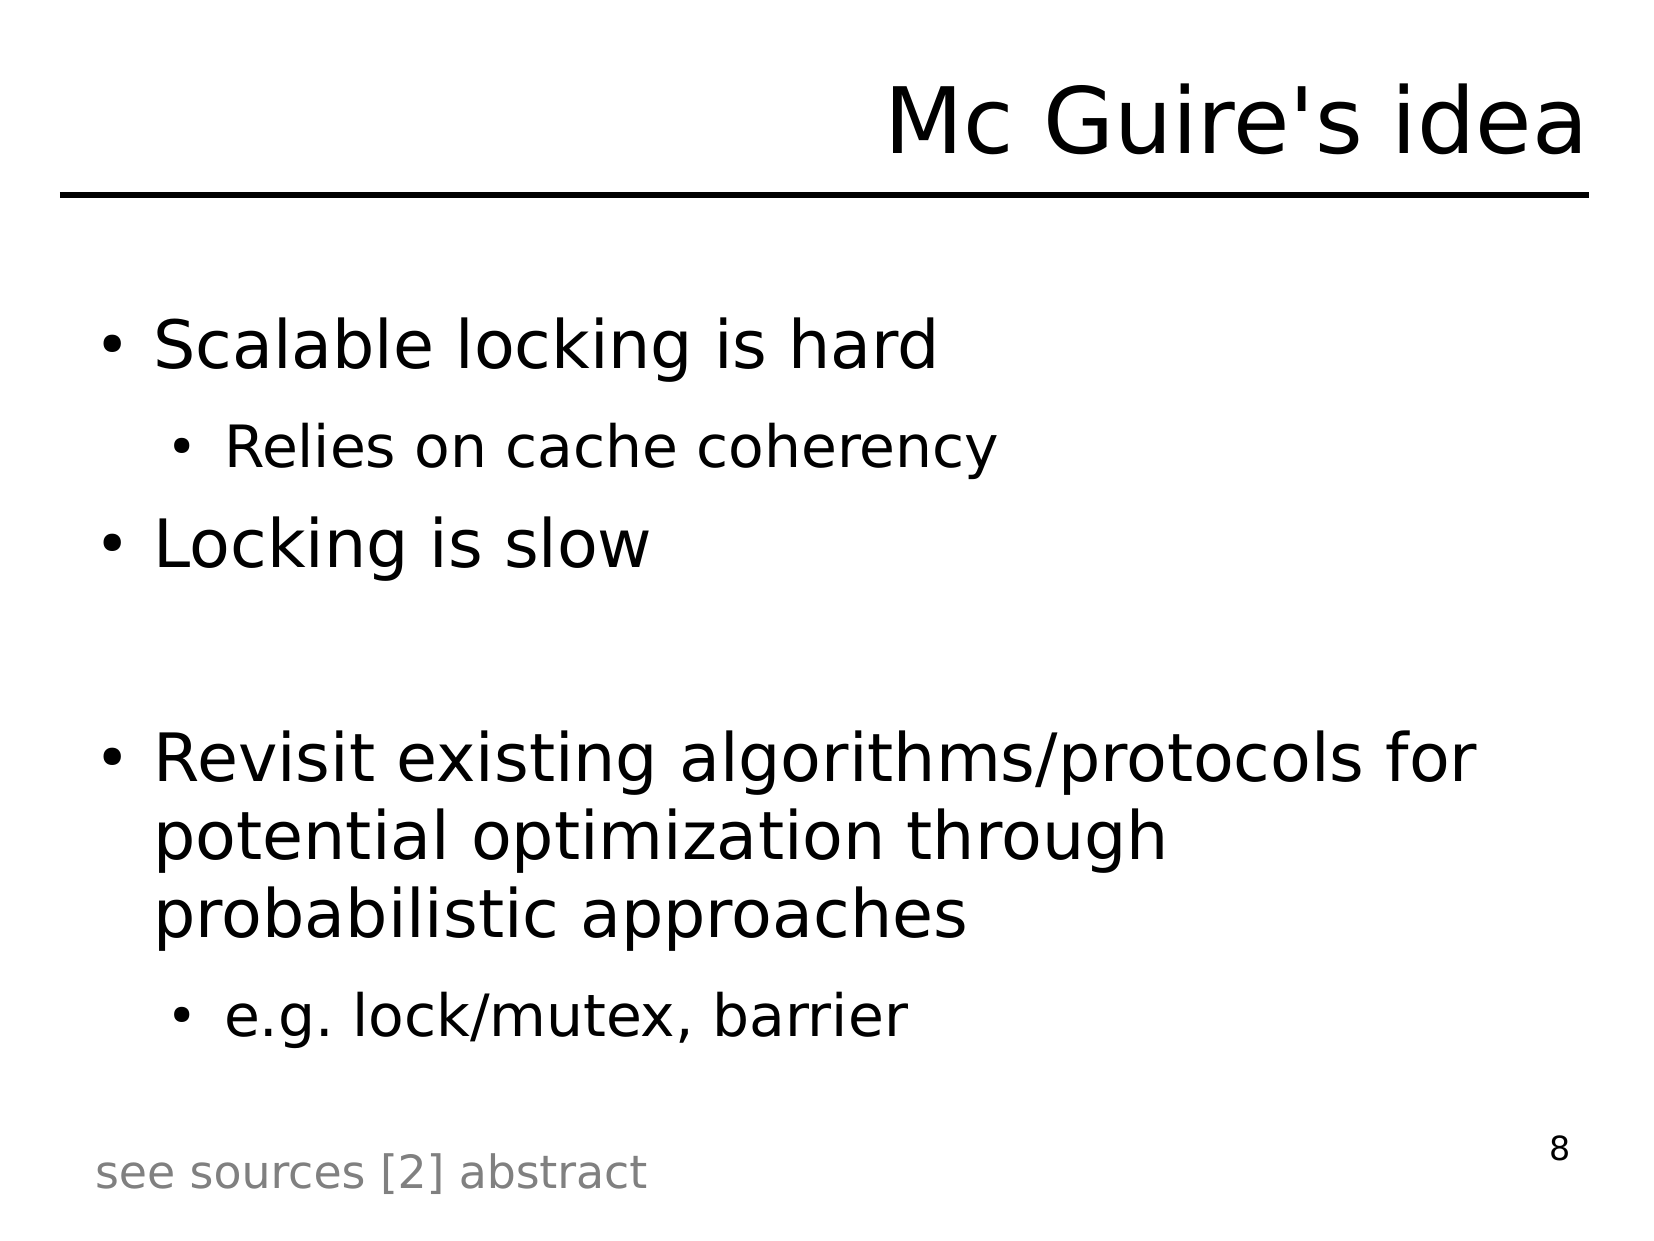

# Mc Guire's idea
Scalable locking is hard
Relies on cache coherency
Locking is slow
Revisit existing algorithms/protocols for potential optimization through probabilistic approaches
e.g. lock/mutex, barrier
8
see sources [2] abstract